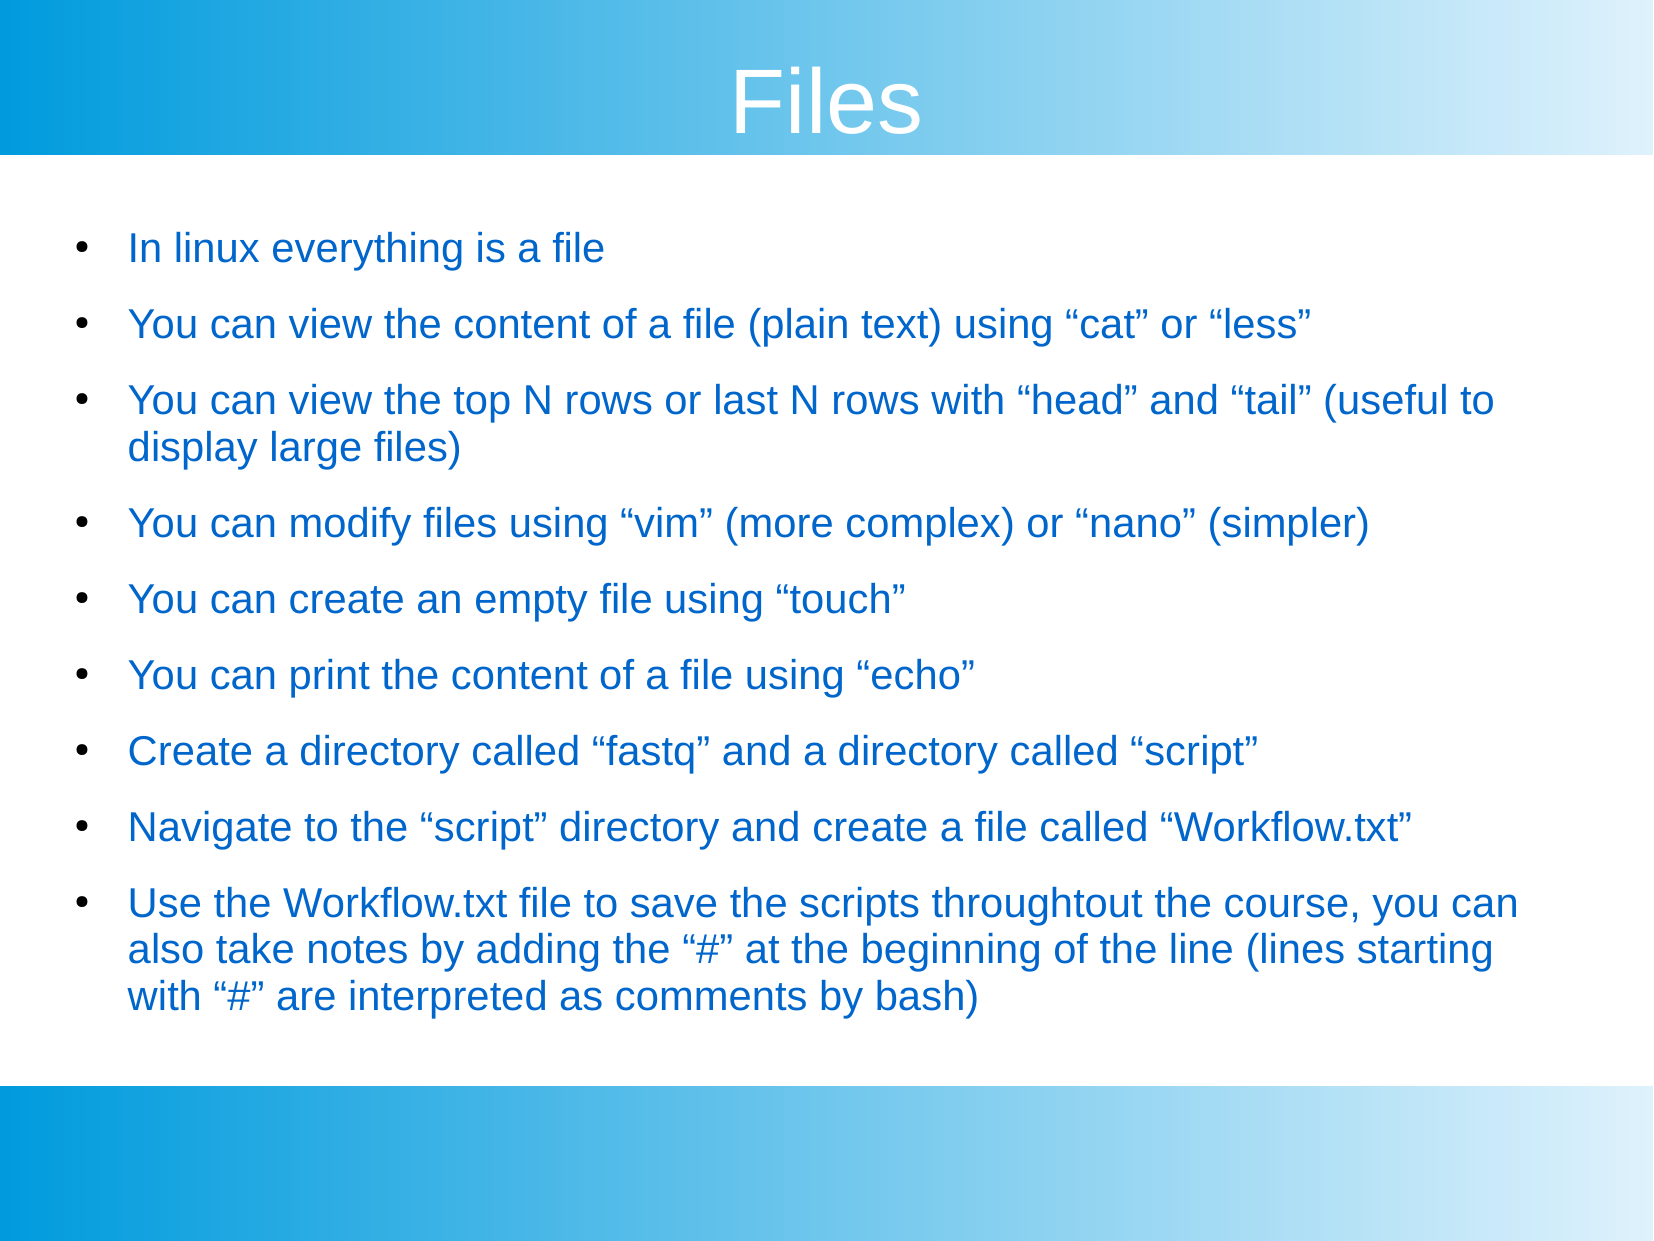

# Files
In linux everything is a file
You can view the content of a file (plain text) using “cat” or “less”
You can view the top N rows or last N rows with “head” and “tail” (useful to display large files)
You can modify files using “vim” (more complex) or “nano” (simpler)
You can create an empty file using “touch”
You can print the content of a file using “echo”
Create a directory called “fastq” and a directory called “script”
Navigate to the “script” directory and create a file called “Workflow.txt”
Use the Workflow.txt file to save the scripts throughtout the course, you can also take notes by adding the “#” at the beginning of the line (lines starting with “#” are interpreted as comments by bash)